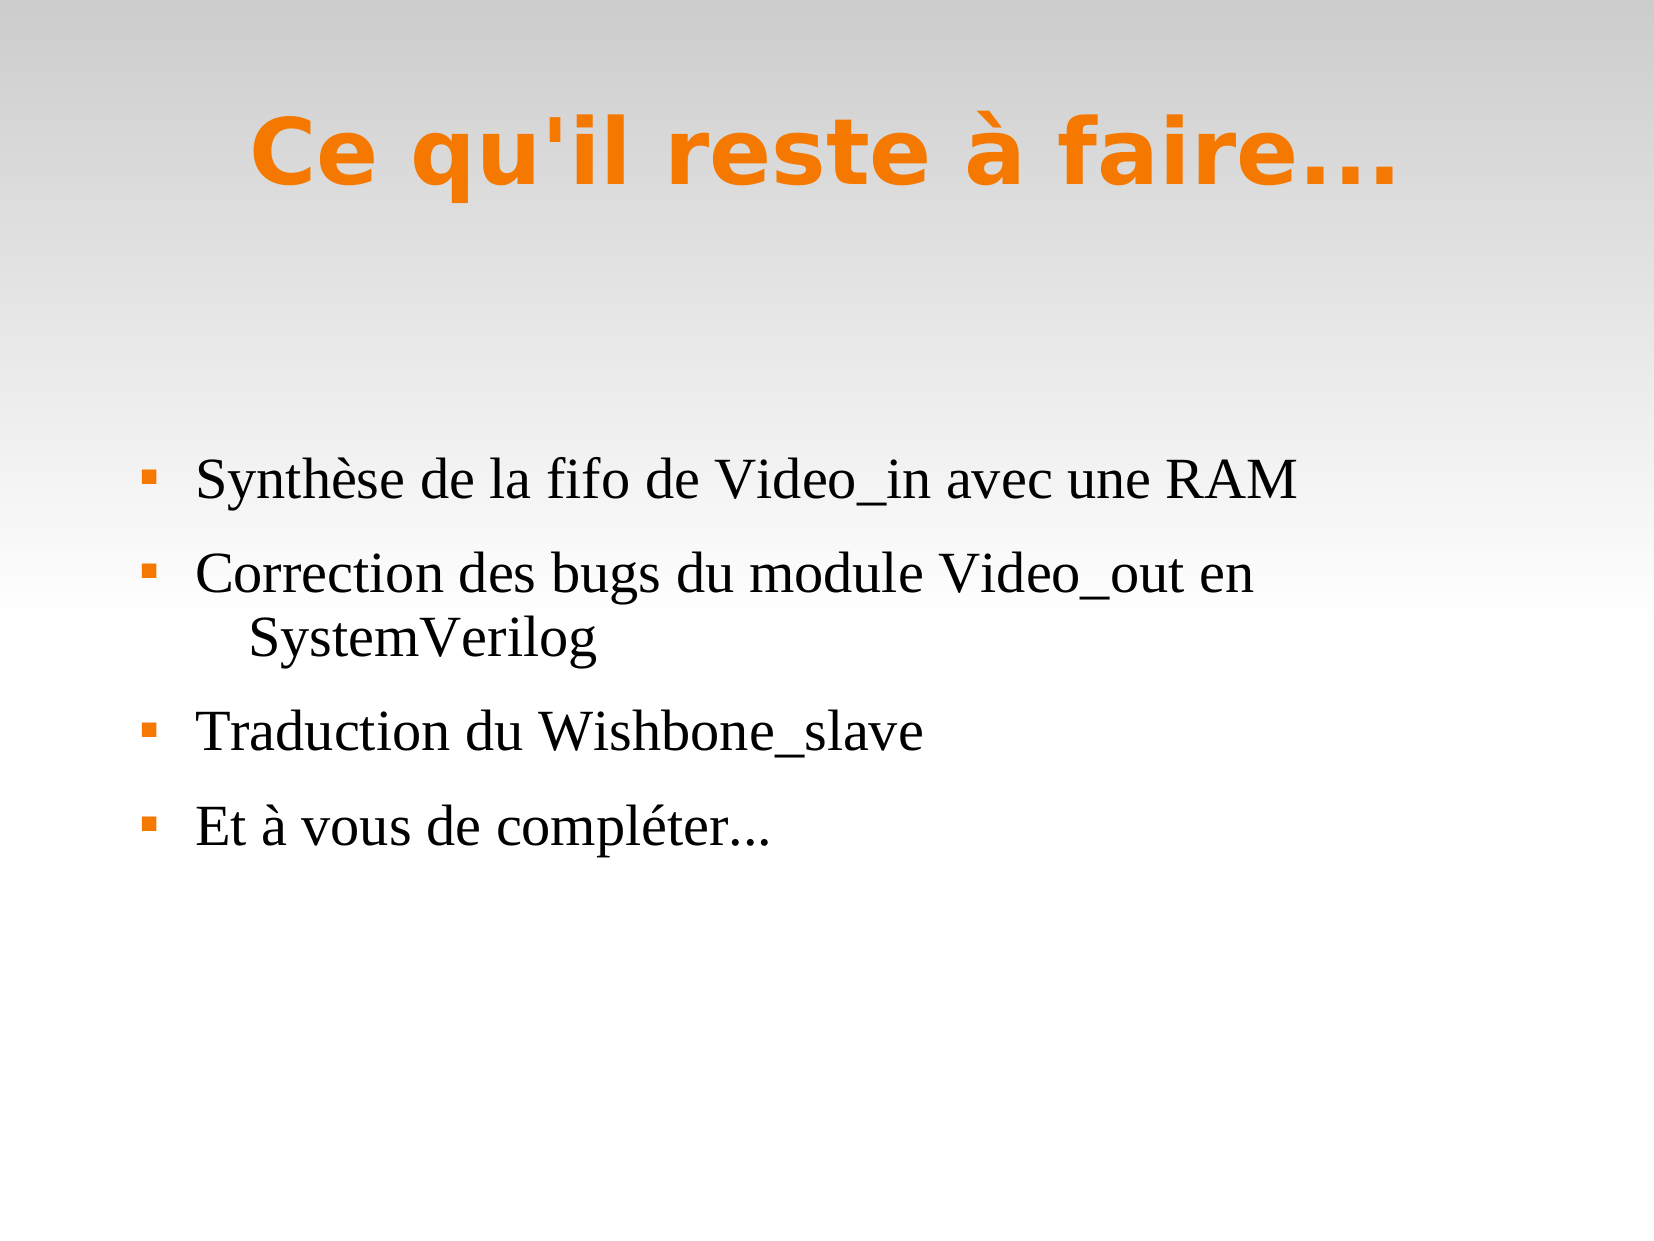

# Ce qu'il reste à faire...
Synthèse de la fifo de Video_in avec une RAM
Correction des bugs du module Video_out en SystemVerilog
Traduction du Wishbone_slave
Et à vous de compléter...